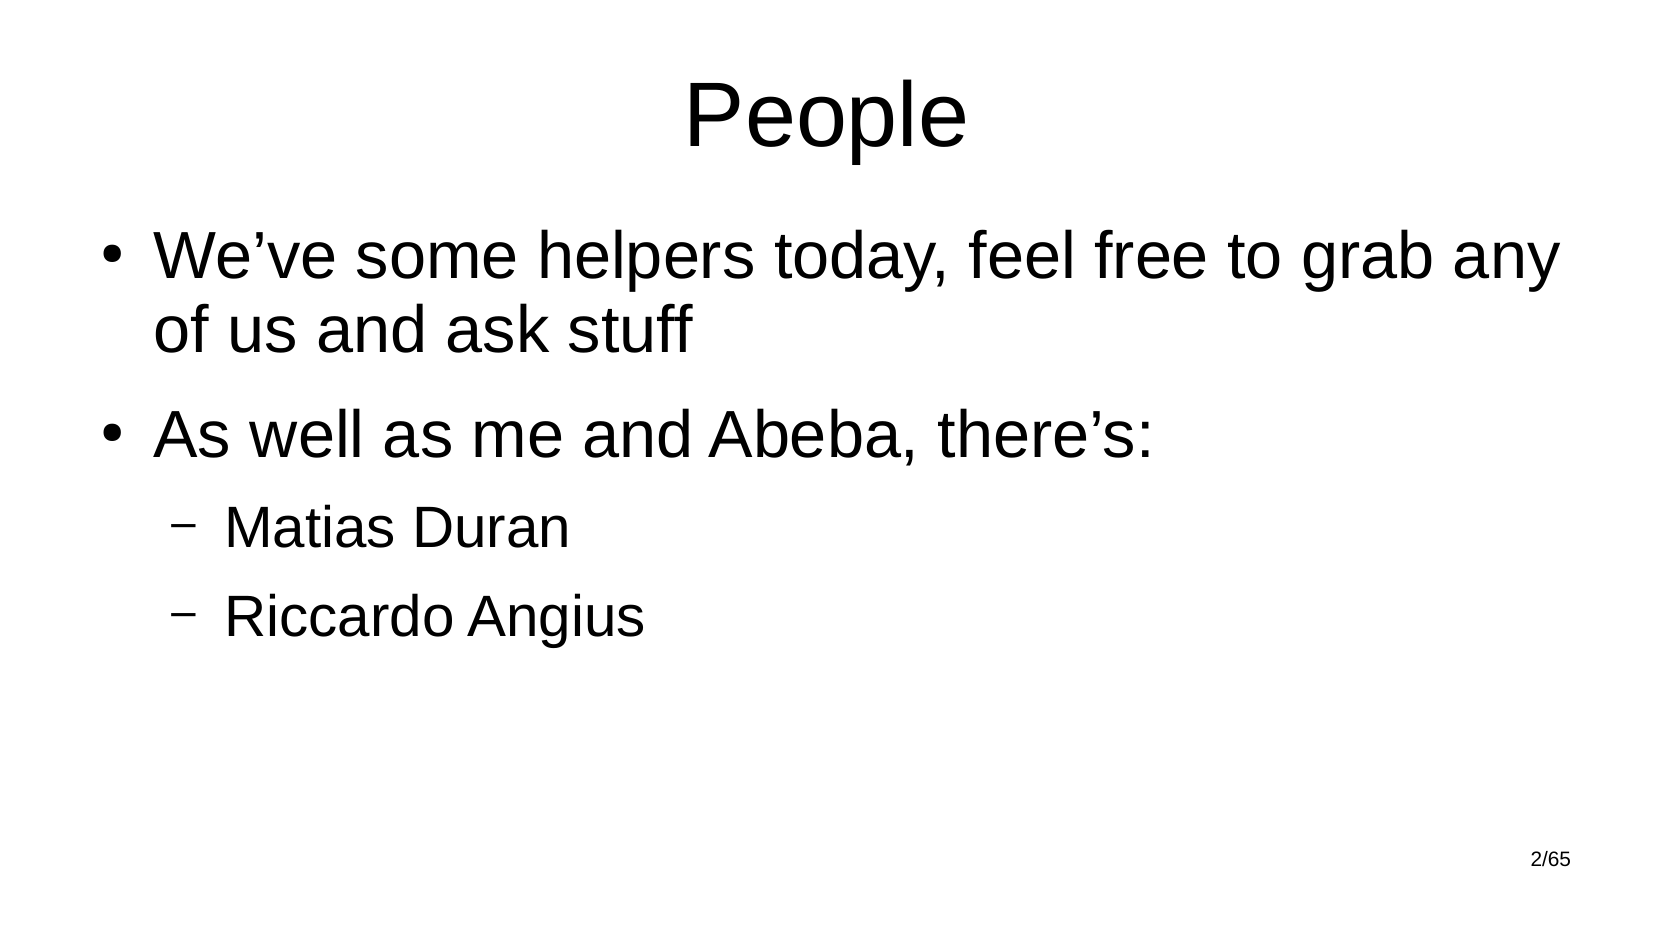

# People
We’ve some helpers today, feel free to grab any of us and ask stuff
As well as me and Abeba, there’s:
Matias Duran
Riccardo Angius
2